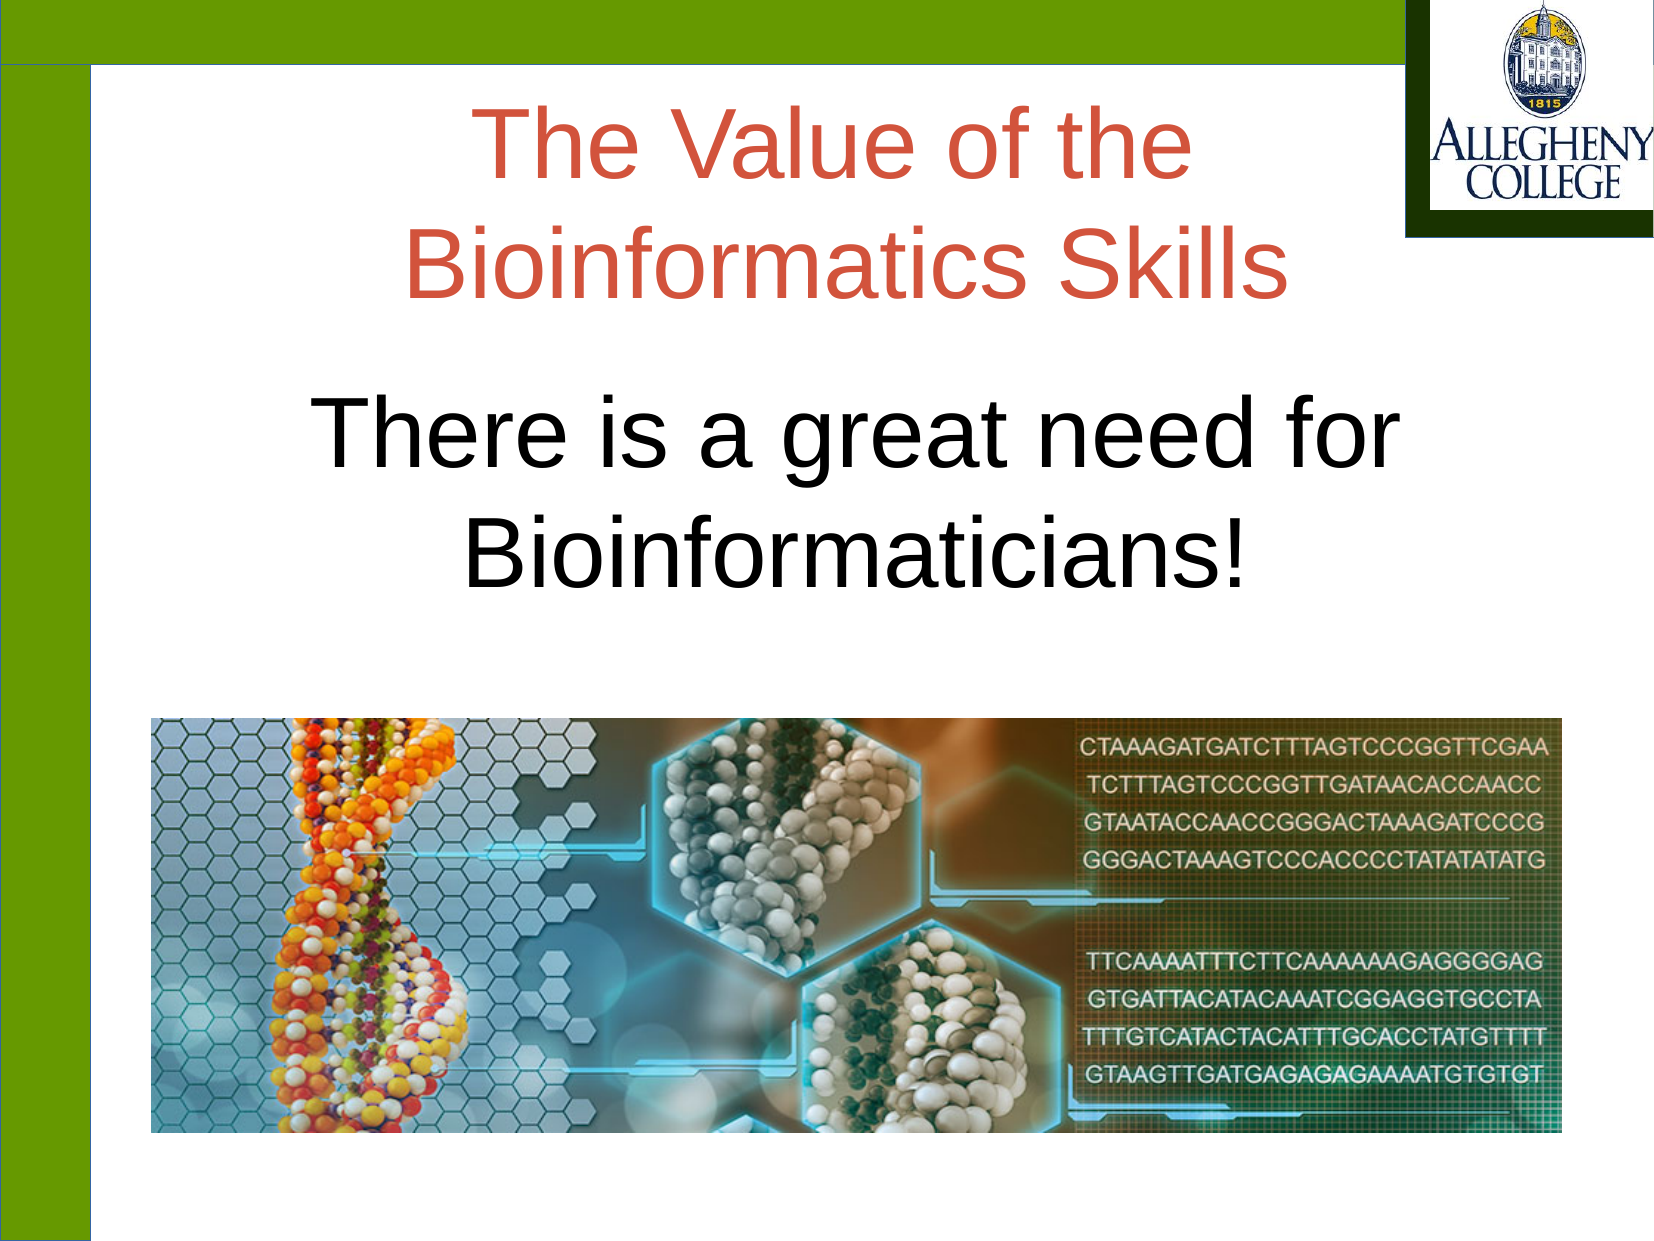

The Value of the
Bioinformatics Skills
There is a great need for Bioinformaticians!